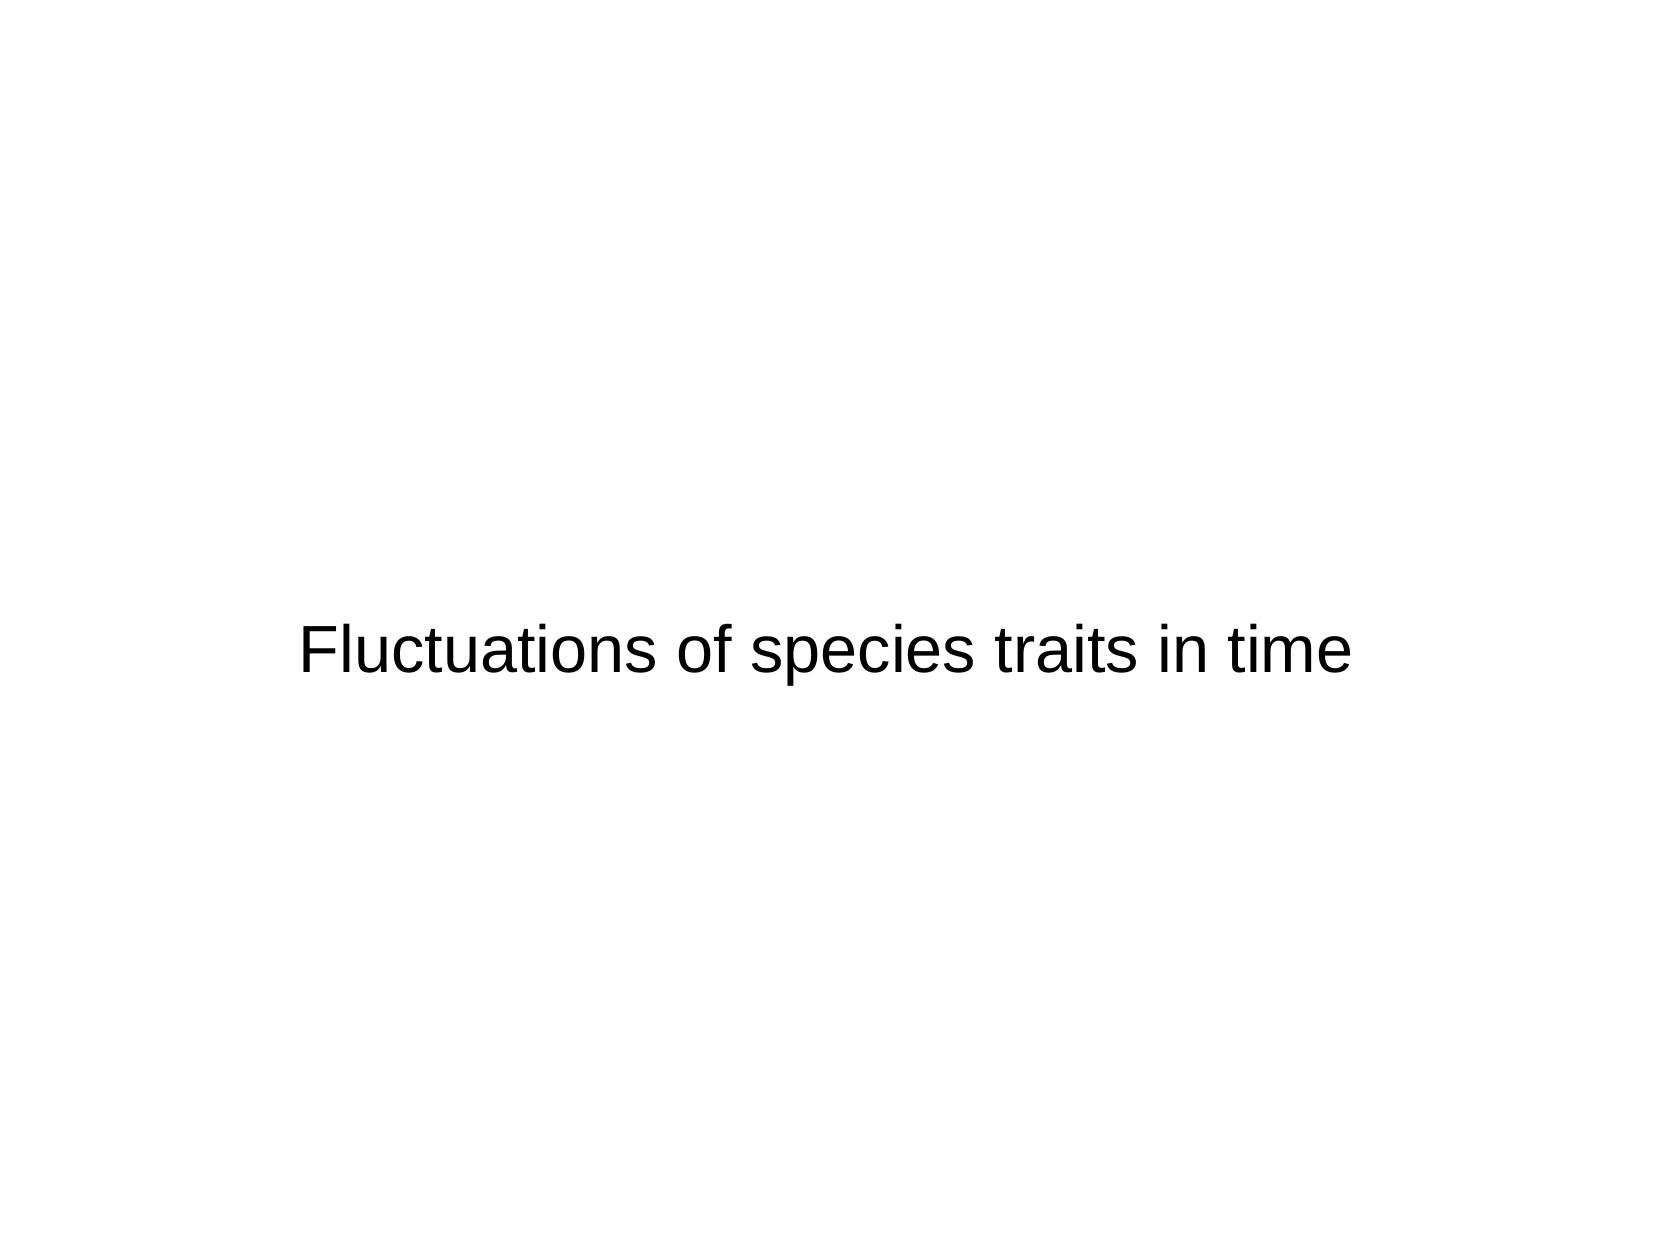

#
Fluctuations of species traits in time